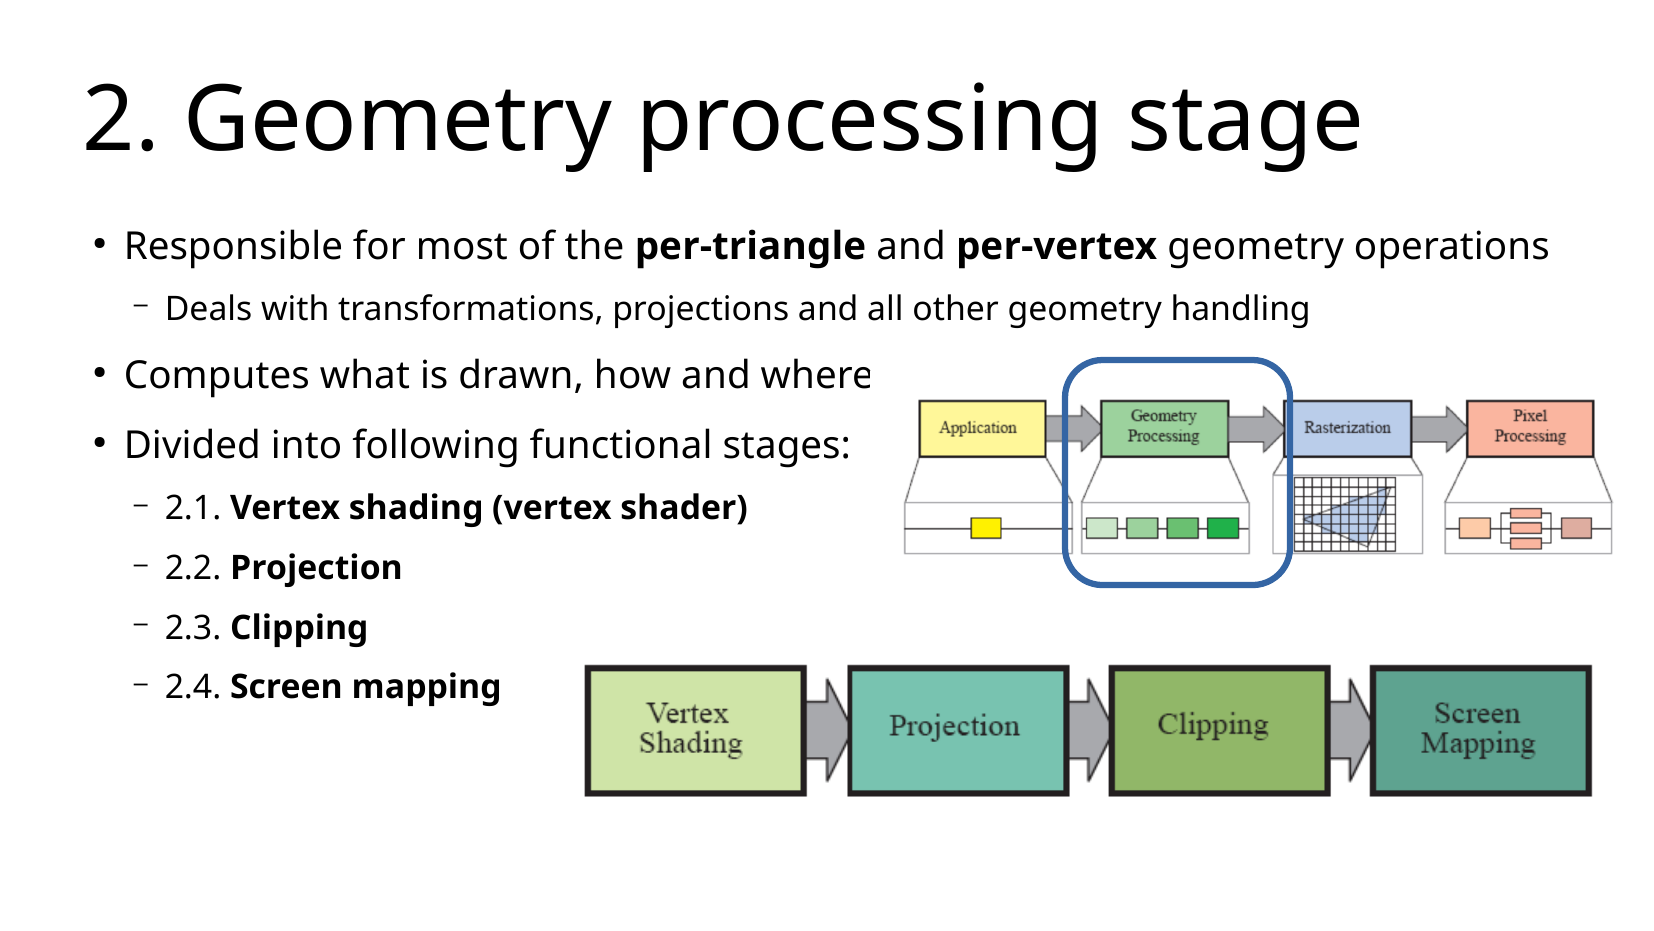

# 2. Geometry processing stage
Responsible for most of the per-triangle and per-vertex geometry operations
Deals with transformations, projections and all other geometry handling
Computes what is drawn, how and where
Divided into following functional stages:
2.1. Vertex shading (vertex shader)
2.2. Projection
2.3. Clipping
2.4. Screen mapping